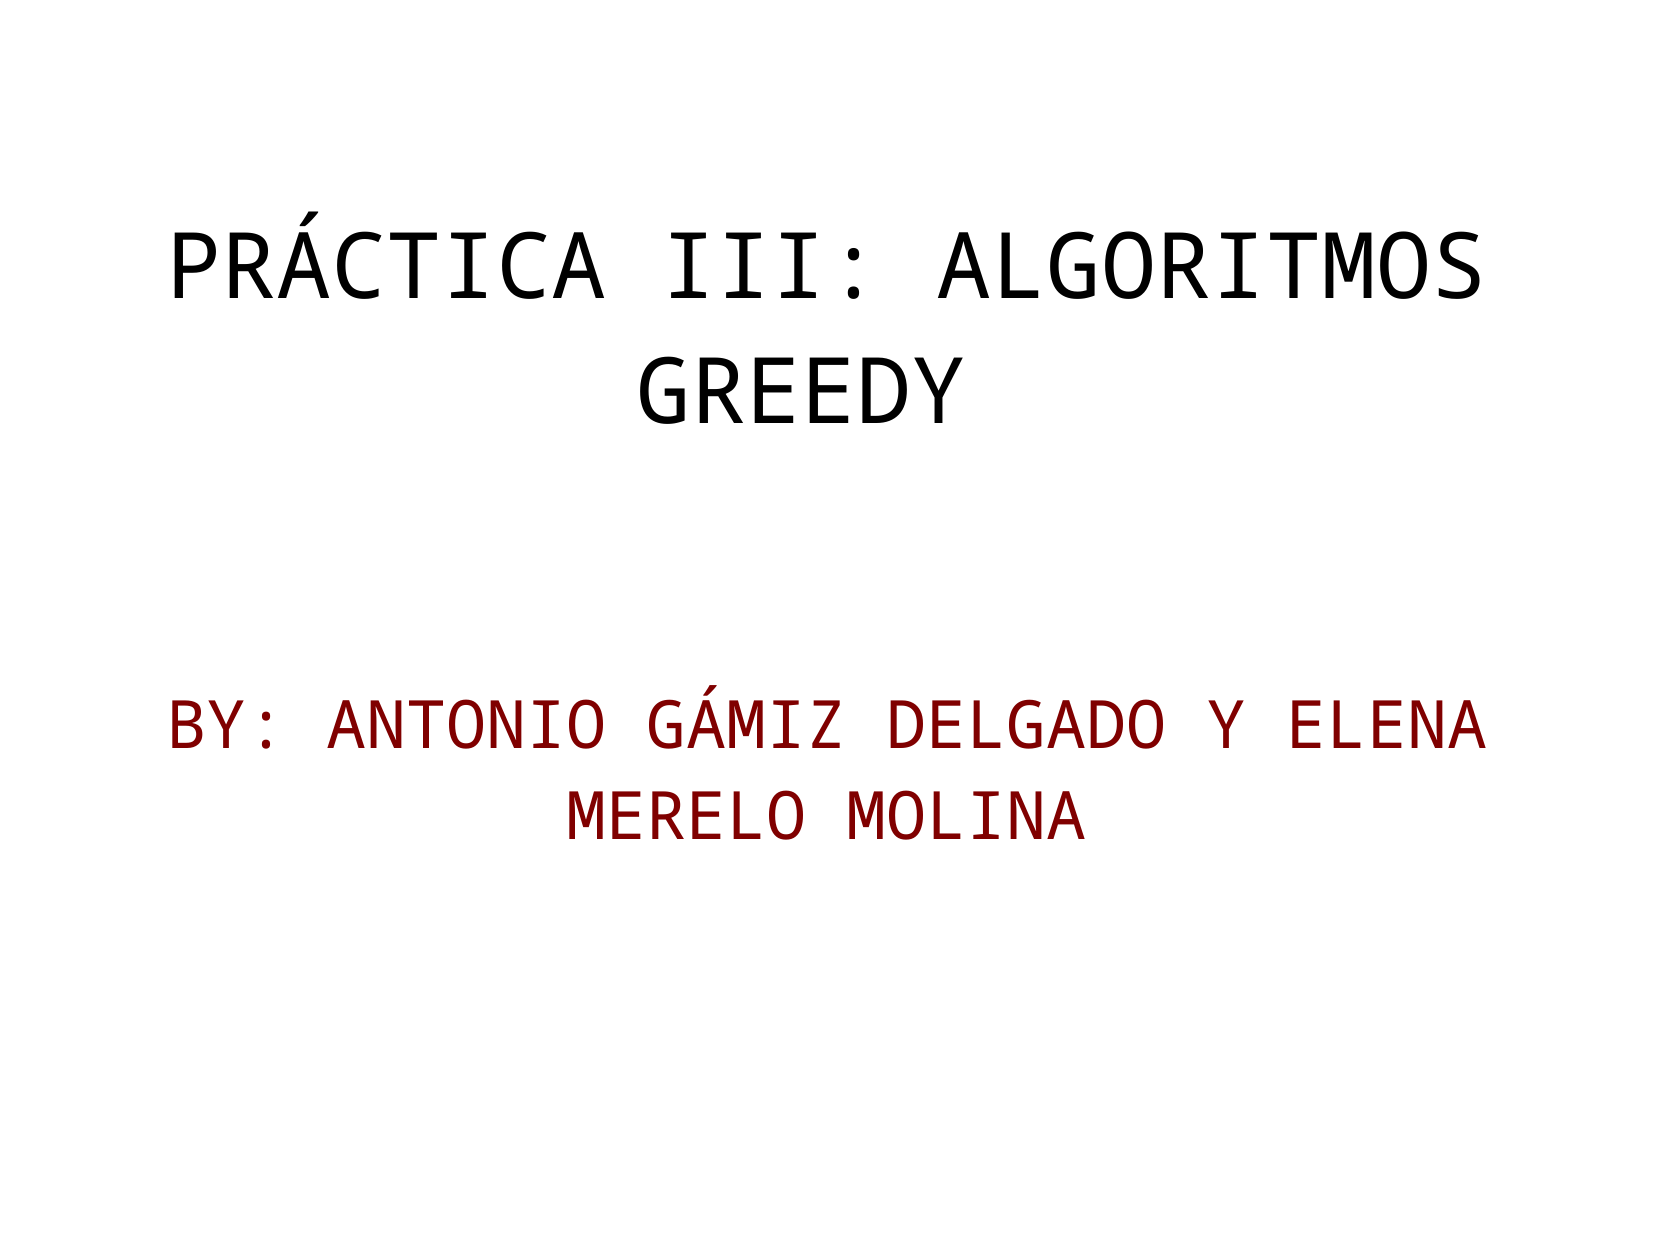

# PRÁCTICA III: ALGORITMOS GREEDY
BY: ANTONIO GÁMIZ DELGADO Y ELENA MERELO MOLINA